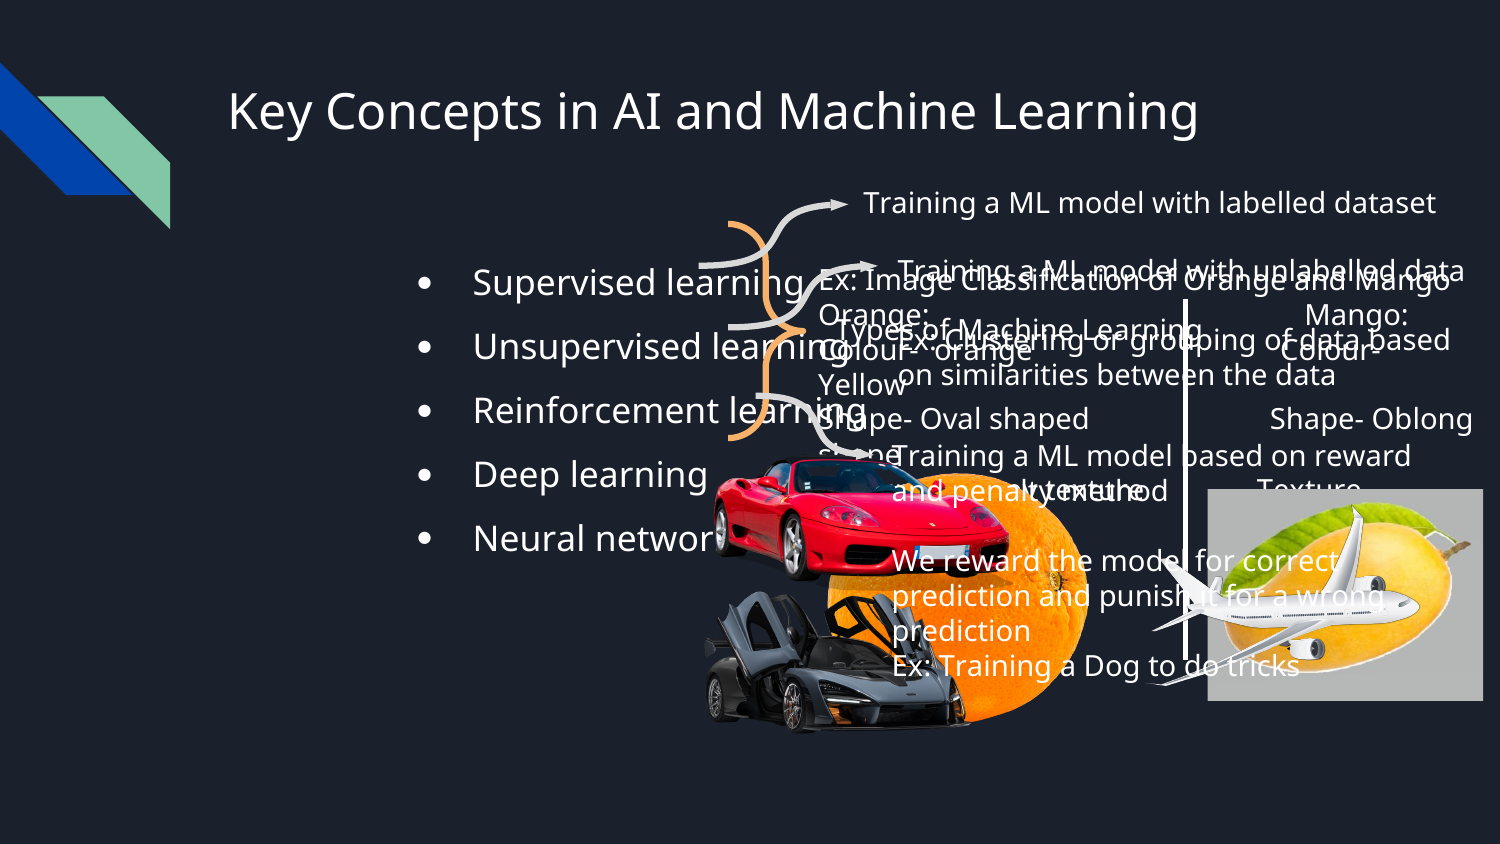

# Key Concepts in AI and Machine Learning
Training a ML model with labelled dataset
Supervised learning
Unsupervised learning
Reinforcement learning
Deep learning
Neural networks
Training a ML model with unlabelled data
Ex: Clustering or grouping of data based on similarities between the data
Ex: Image Classification of Orange and Mango
Orange: Mango:
Colour- orange Colour- Yellow
Shape- Oval shaped Shape- Oblong shape
Texture- Bumpy texture Texture- Smooth
Types of Machine Learning
Training a ML model based on reward and penalty method
We reward the model for correct prediction and punish it for a wrong prediction
Ex: Training a Dog to do tricks